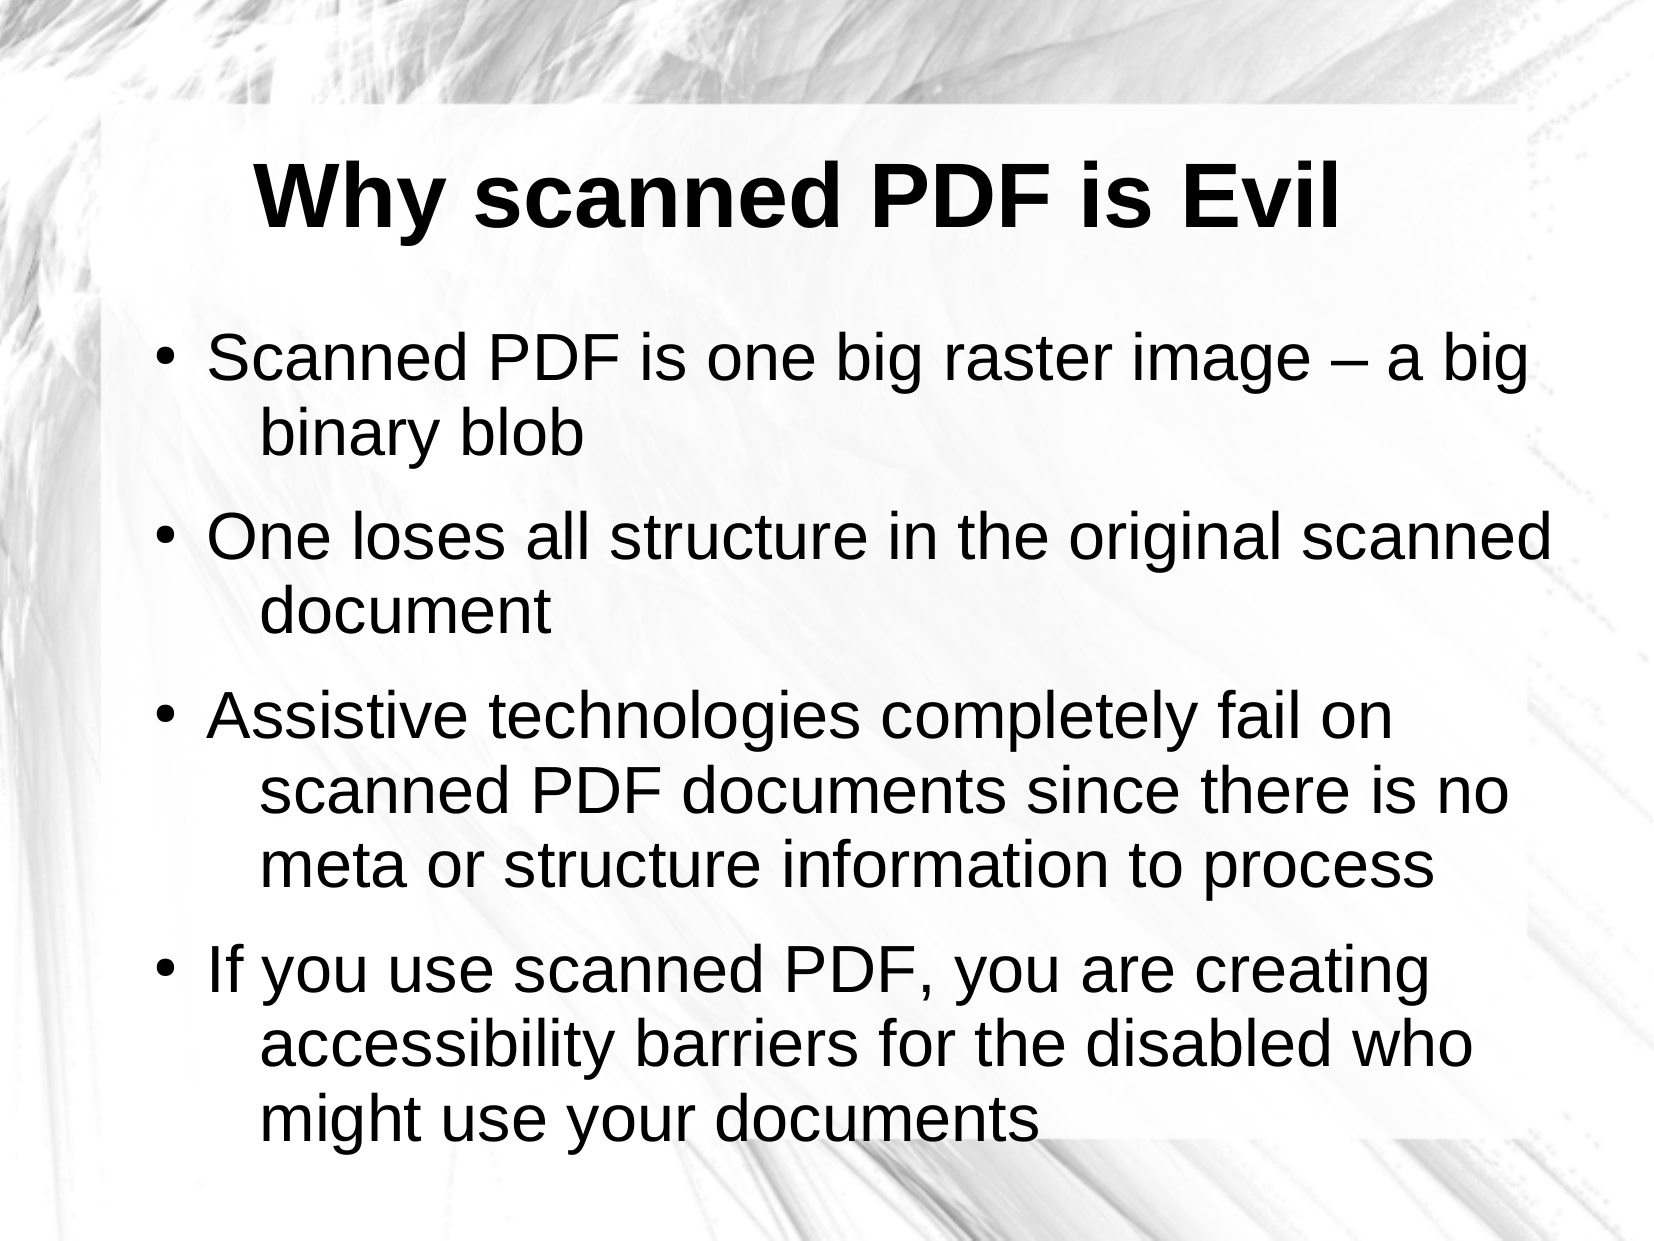

# Why scanned PDF is Evil
Scanned PDF is one big raster image – a big binary blob
One loses all structure in the original scanned document
Assistive technologies completely fail on scanned PDF documents since there is no meta or structure information to process
If you use scanned PDF, you are creating accessibility barriers for the disabled who might use your documents